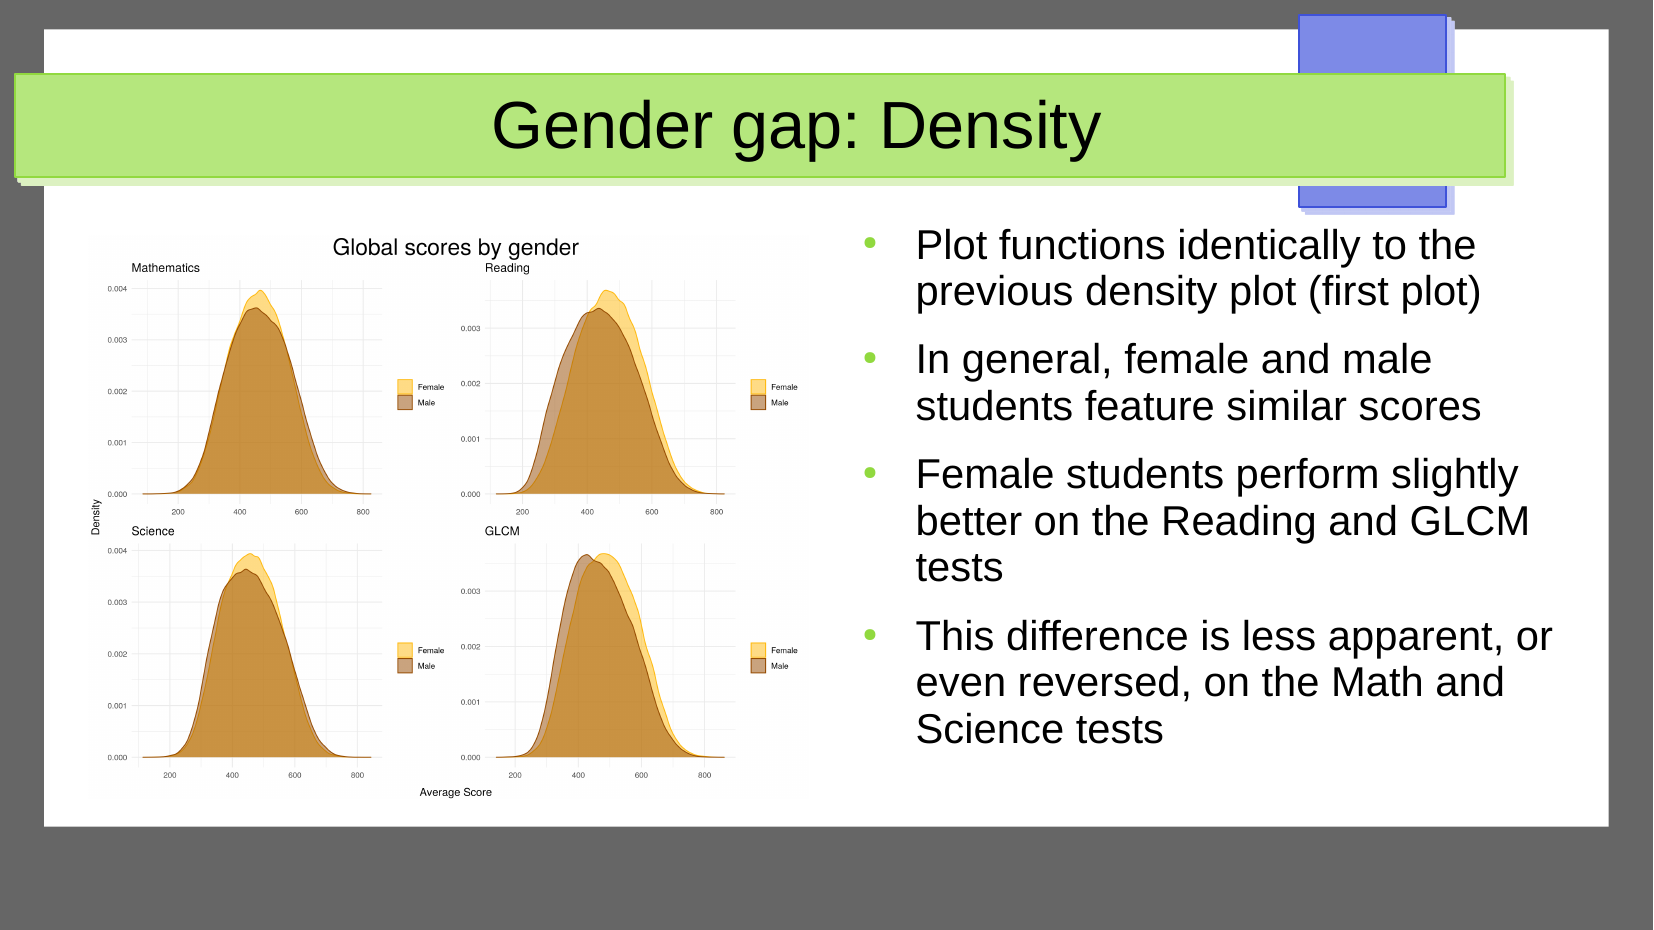

# Gender gap: Density
Plot functions identically to the previous density plot (first plot)
In general, female and male students feature similar scores
Female students perform slightly better on the Reading and GLCM tests
This difference is less apparent, or even reversed, on the Math and Science tests